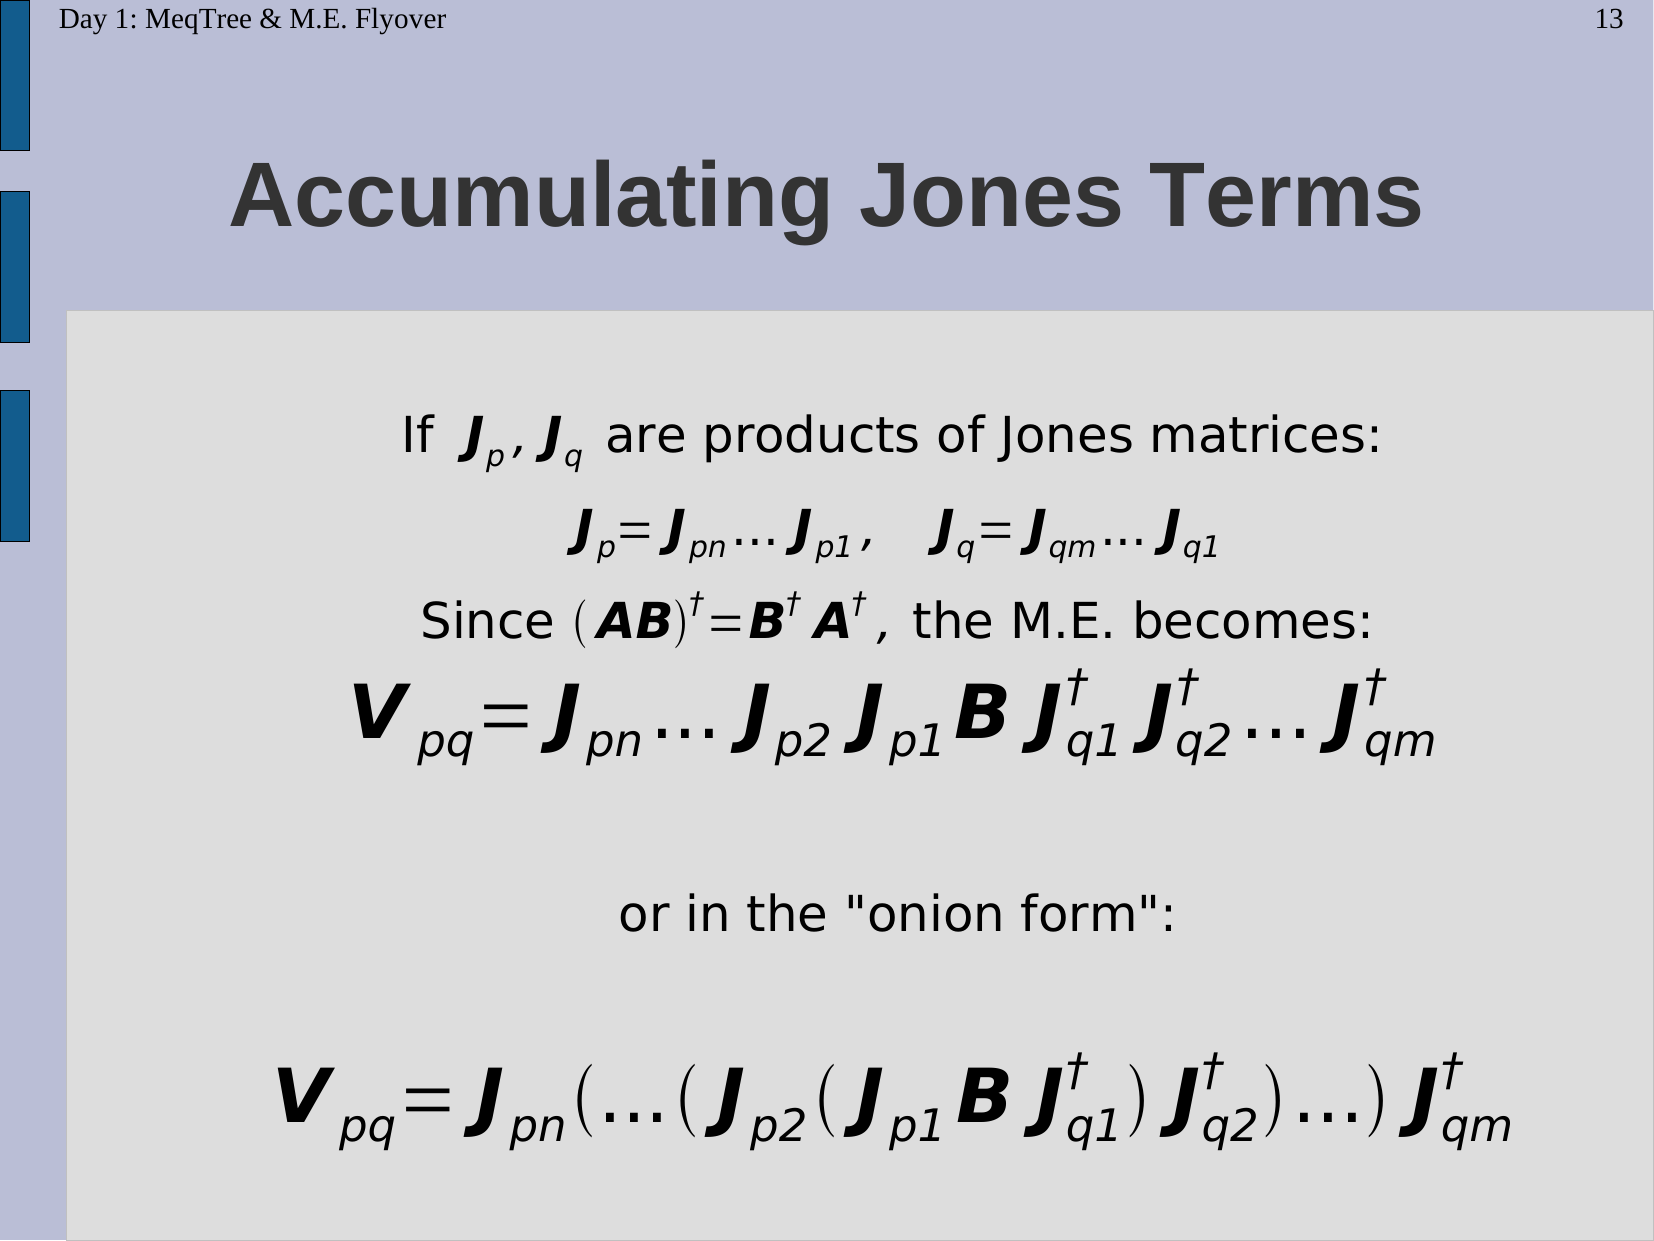

Day 1: MeqTree & M.E. Flyover
13
# Accumulating Jones Terms